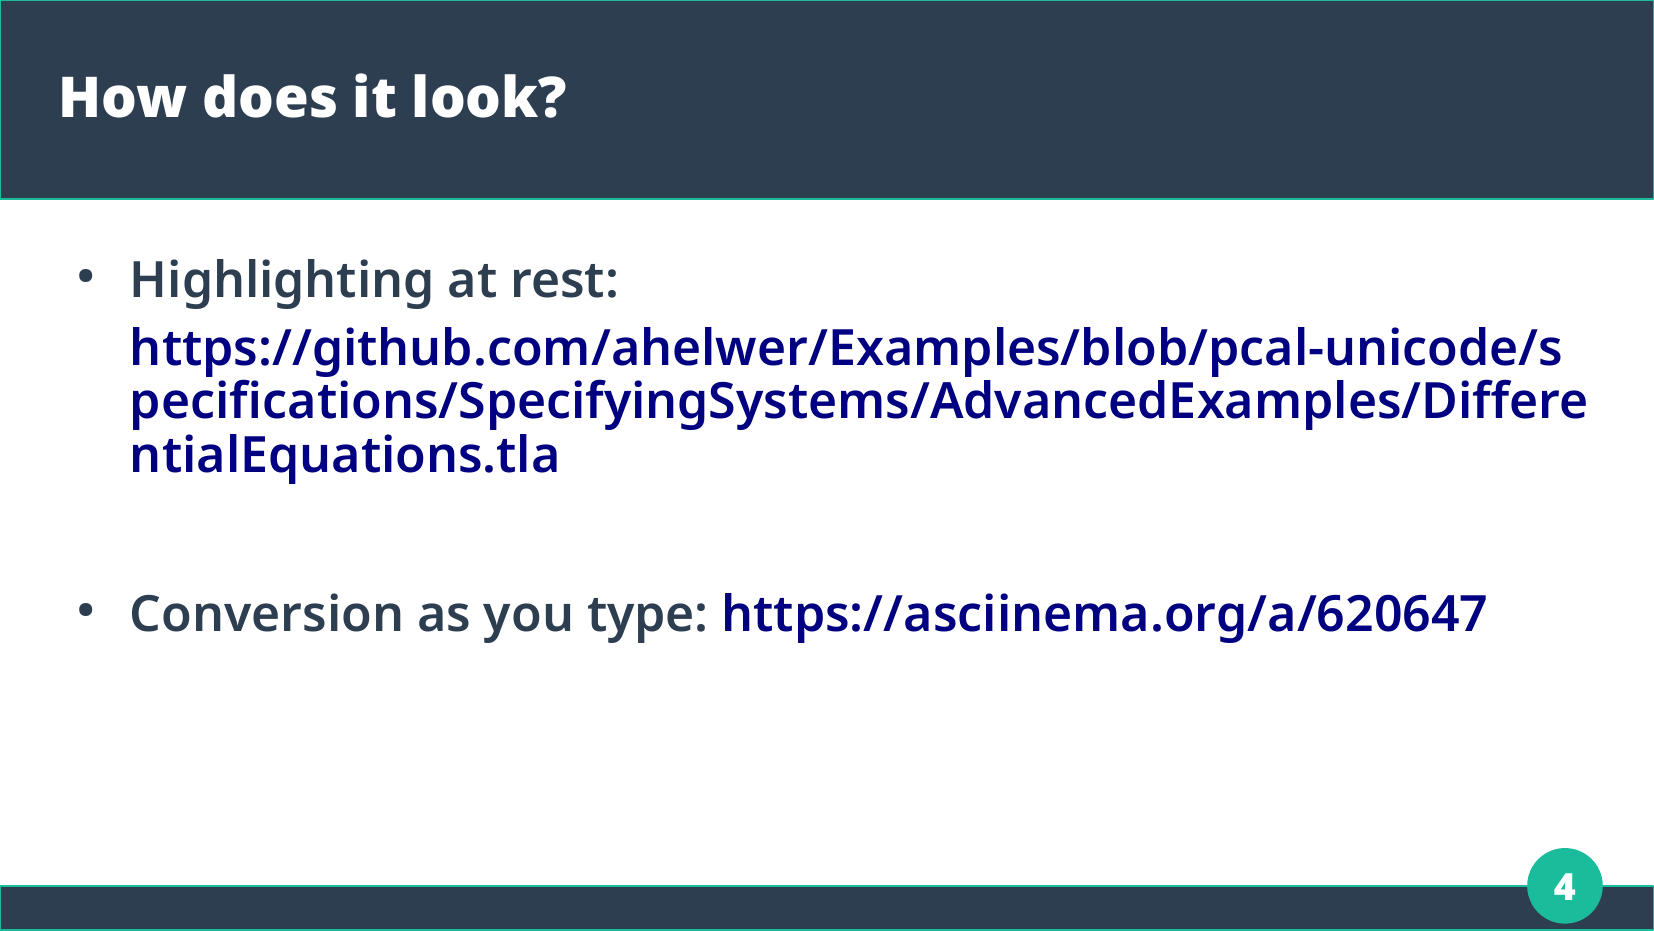

# How does it look?
Highlighting at rest: https://github.com/ahelwer/Examples/blob/pcal-unicode/specifications/SpecifyingSystems/AdvancedExamples/DifferentialEquations.tla
Conversion as you type: https://asciinema.org/a/620647
4